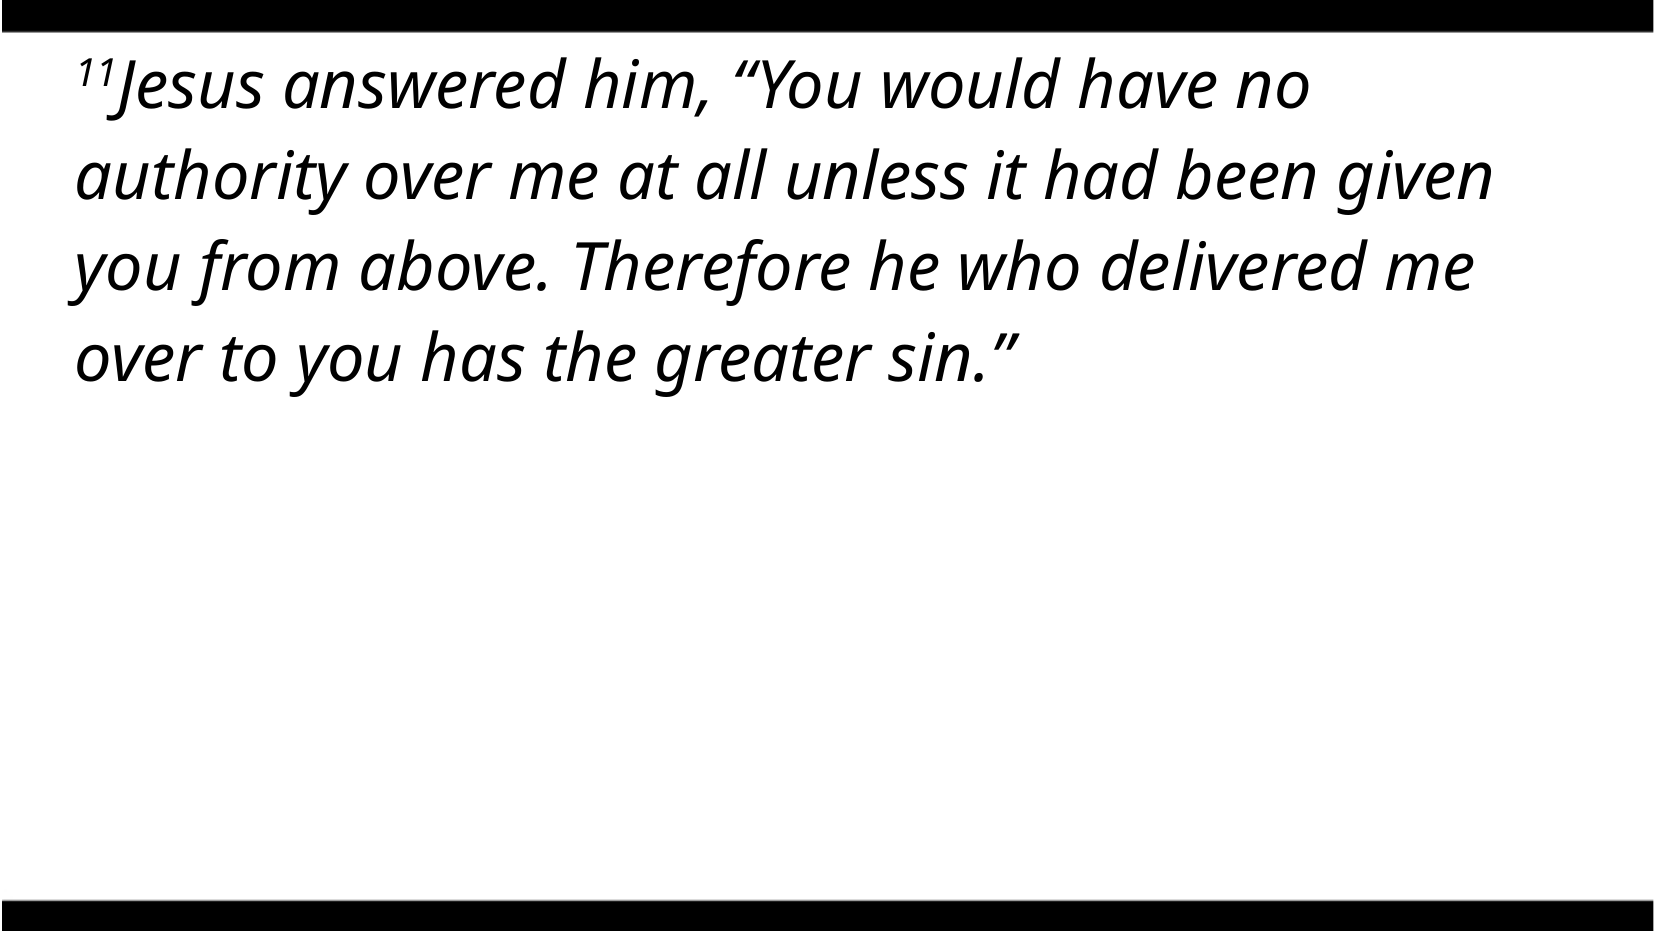

11Jesus answered him, “You would have no authority over me at all unless it had been given you from above. Therefore he who delivered me over to you has the greater sin.”